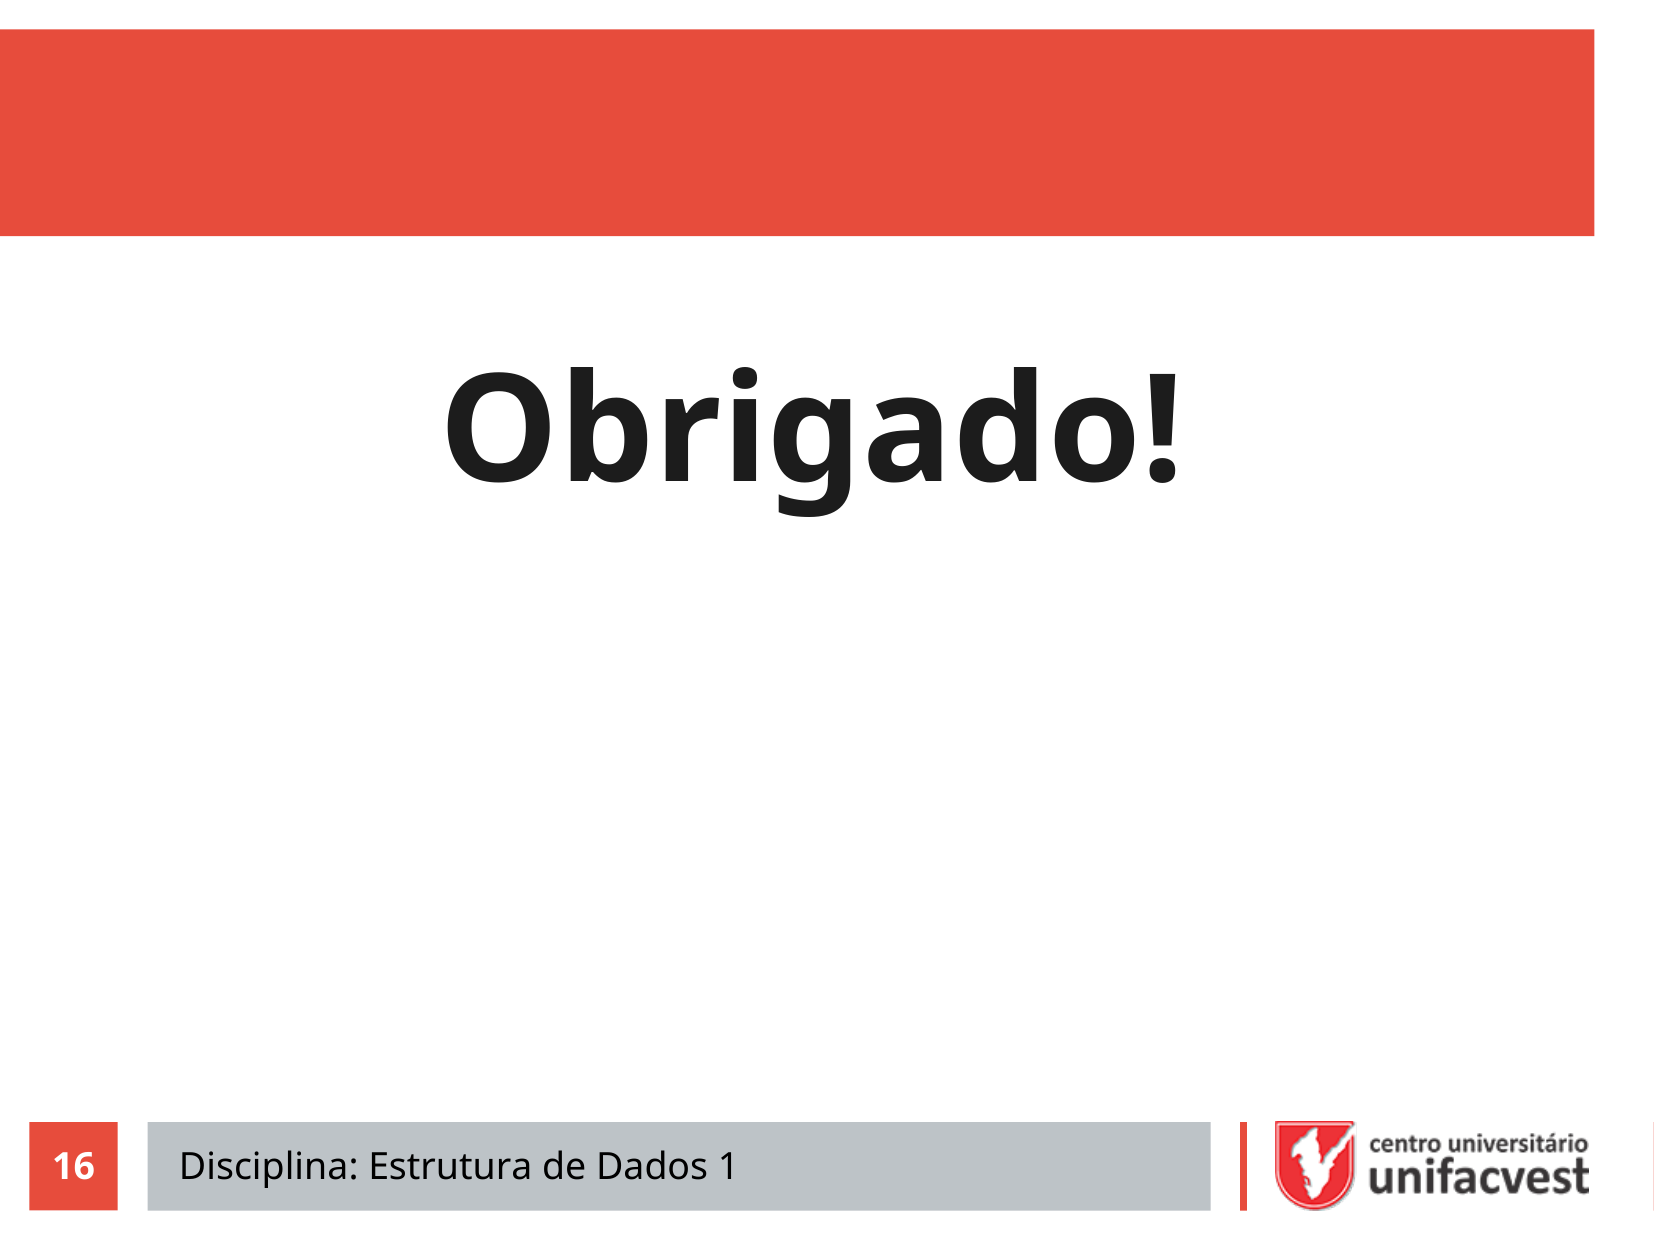

# Obrigado!
16
Disciplina: Estrutura de Dados 1